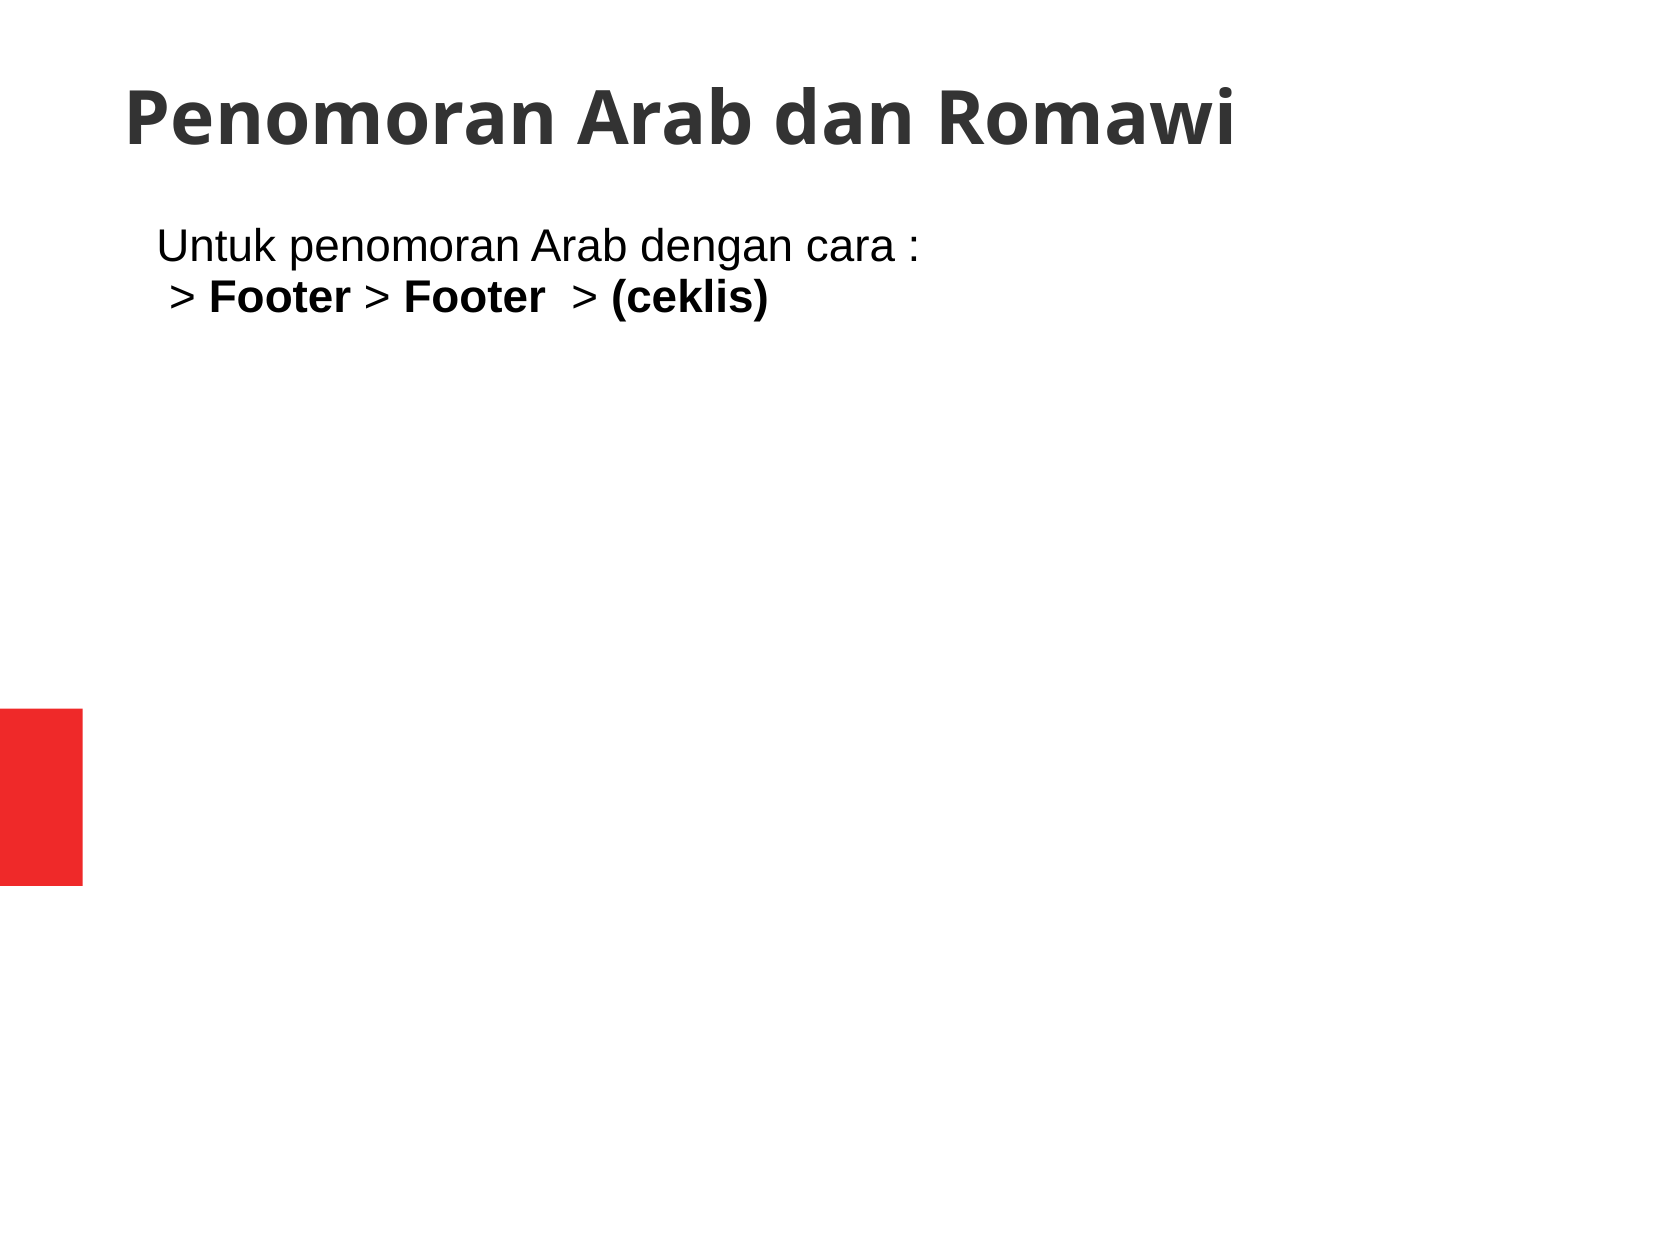

# Penomoran Arab dan Romawi
Untuk penomoran Arab dengan cara :
 > Footer > Footer > (ceklis)